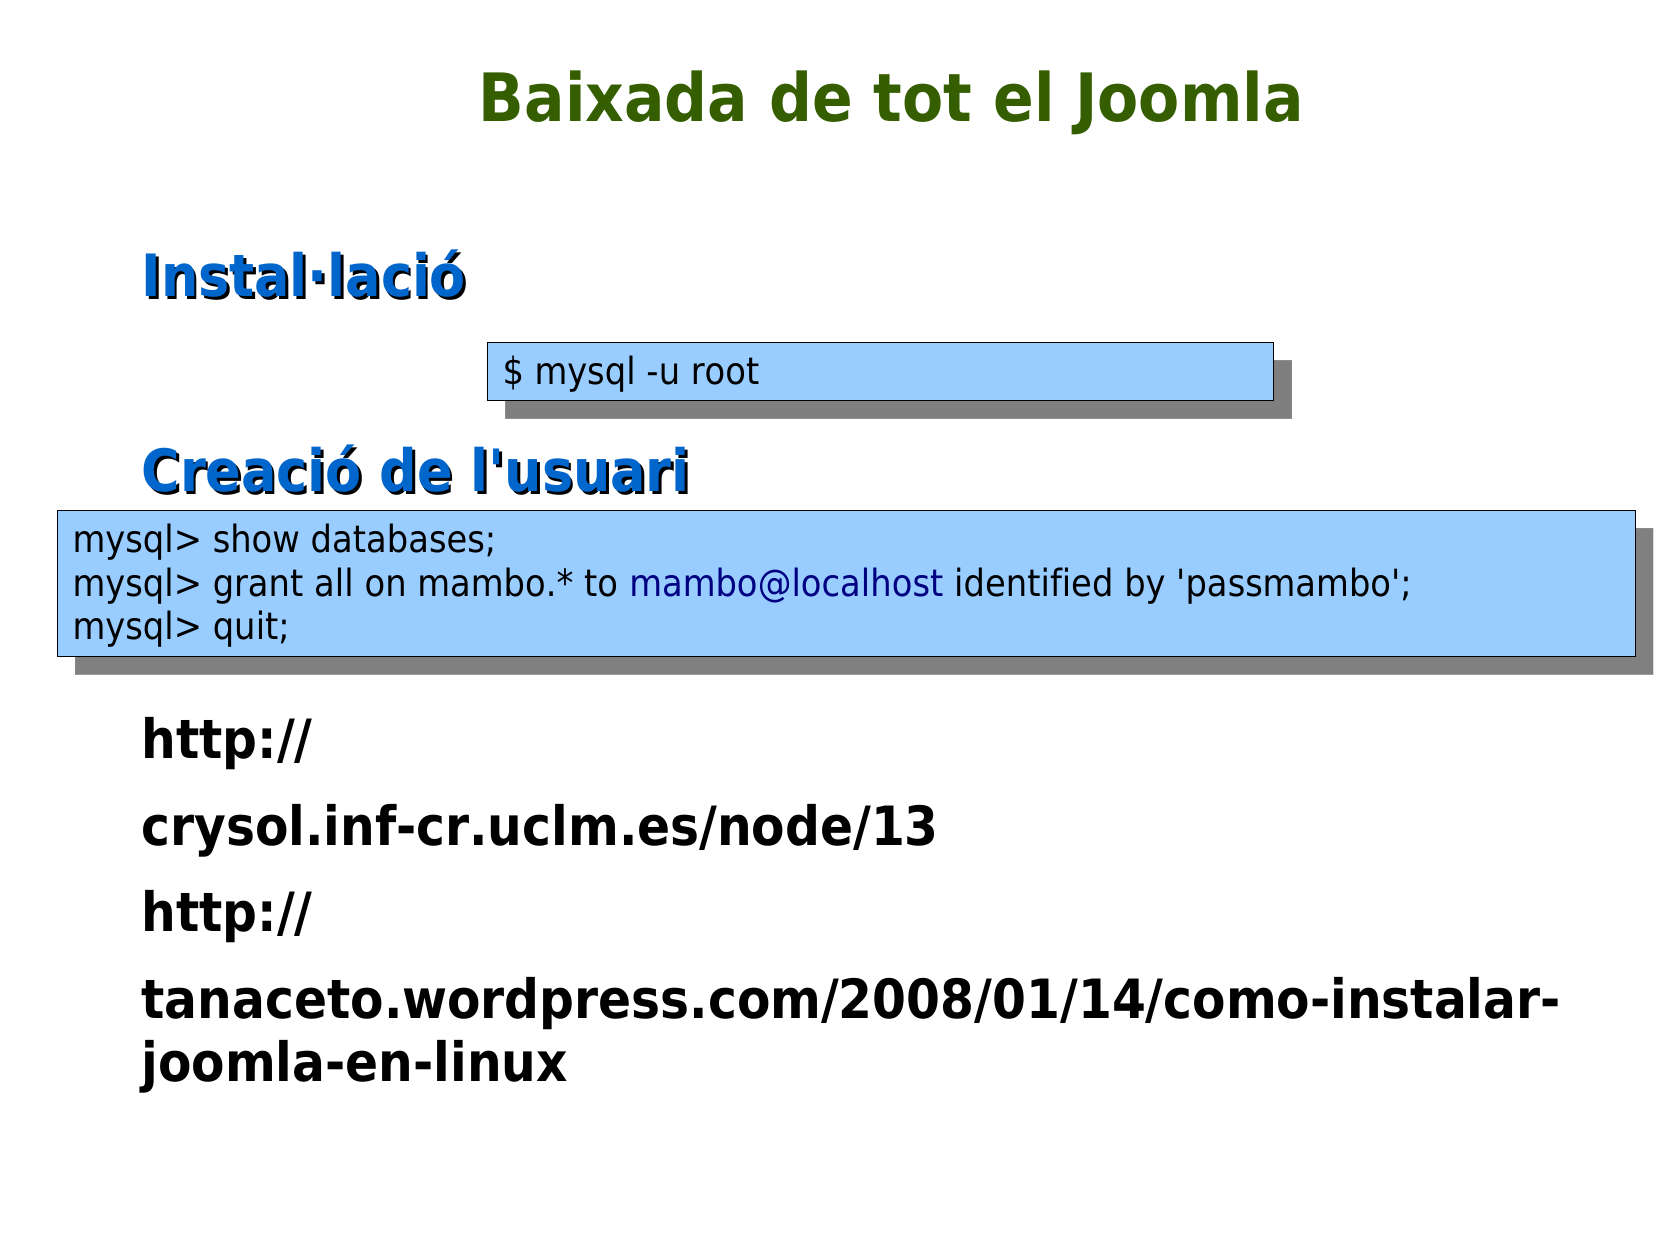

# Baixada de tot el Joomla
Instal·lació
Creació de l'usuari
http://
crysol.inf-cr.uclm.es/node/13
http://
tanaceto.wordpress.com/2008/01/14/como-instalar-joomla-en-linux
$ mysql -u root
mysql> show databases;
mysql> grant all on mambo.* to mambo@localhost identified by 'passmambo';
mysql> quit;